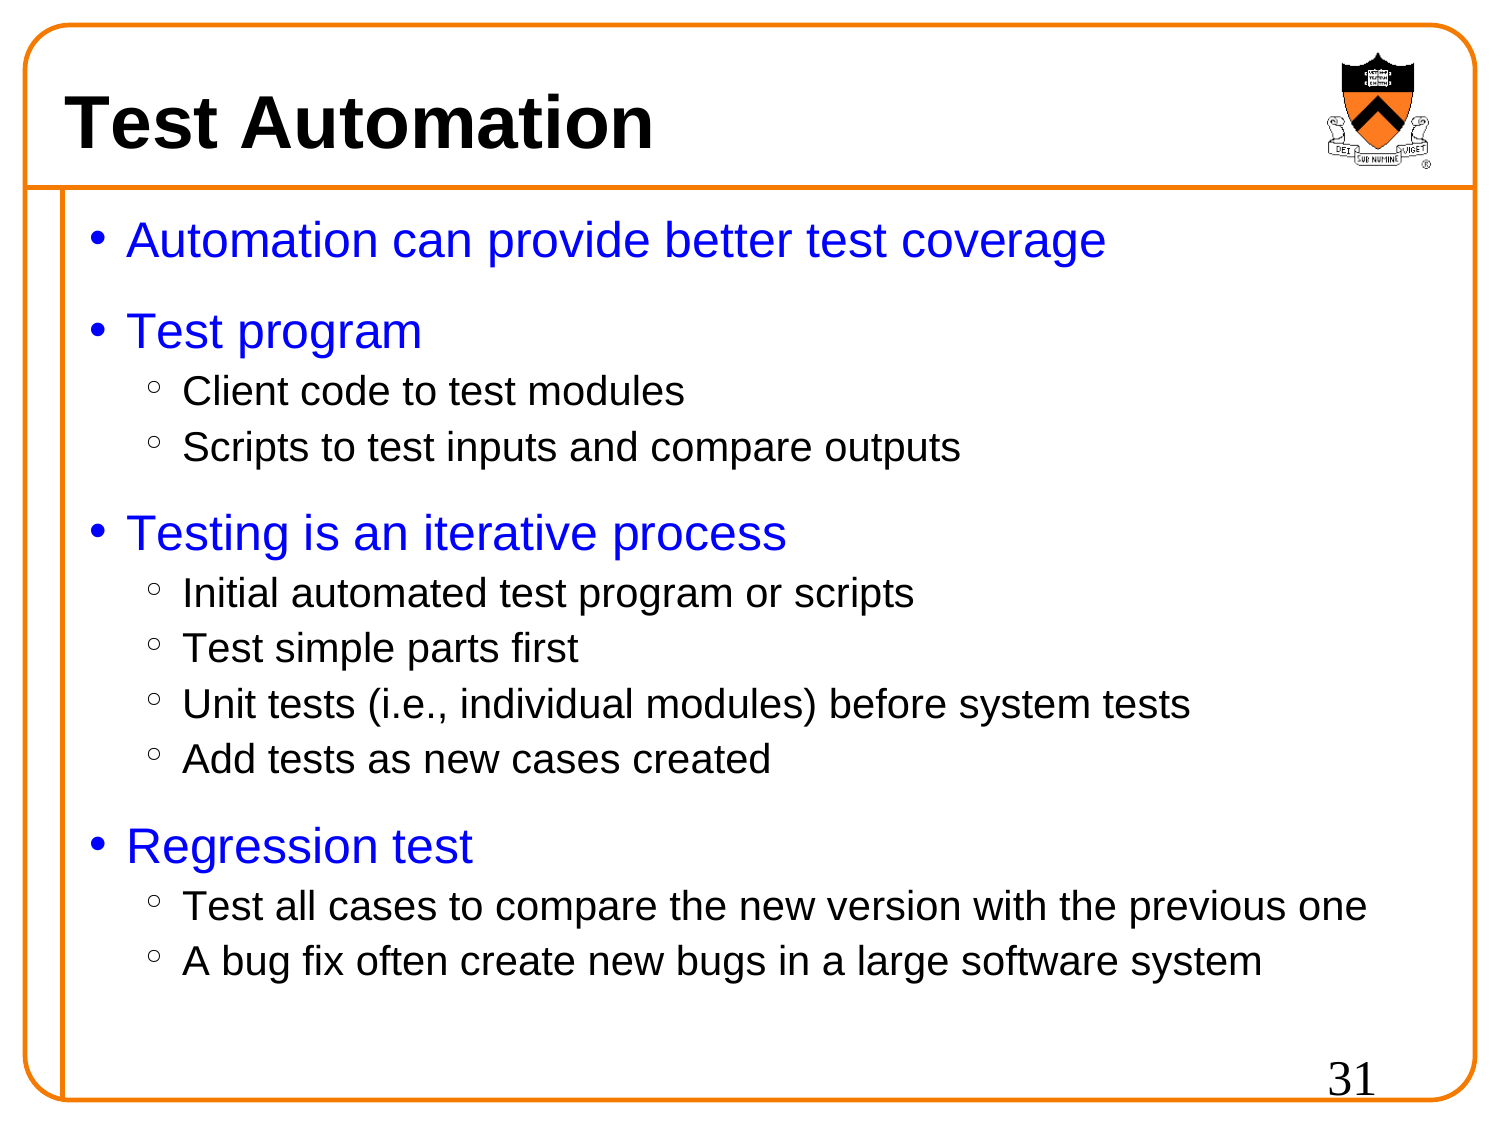

# Test Automation
Automation can provide better test coverage
Test program
Client code to test modules
Scripts to test inputs and compare outputs
Testing is an iterative process
Initial automated test program or scripts
Test simple parts first
Unit tests (i.e., individual modules) before system tests
Add tests as new cases created
Regression test
Test all cases to compare the new version with the previous one
A bug fix often create new bugs in a large software system
31